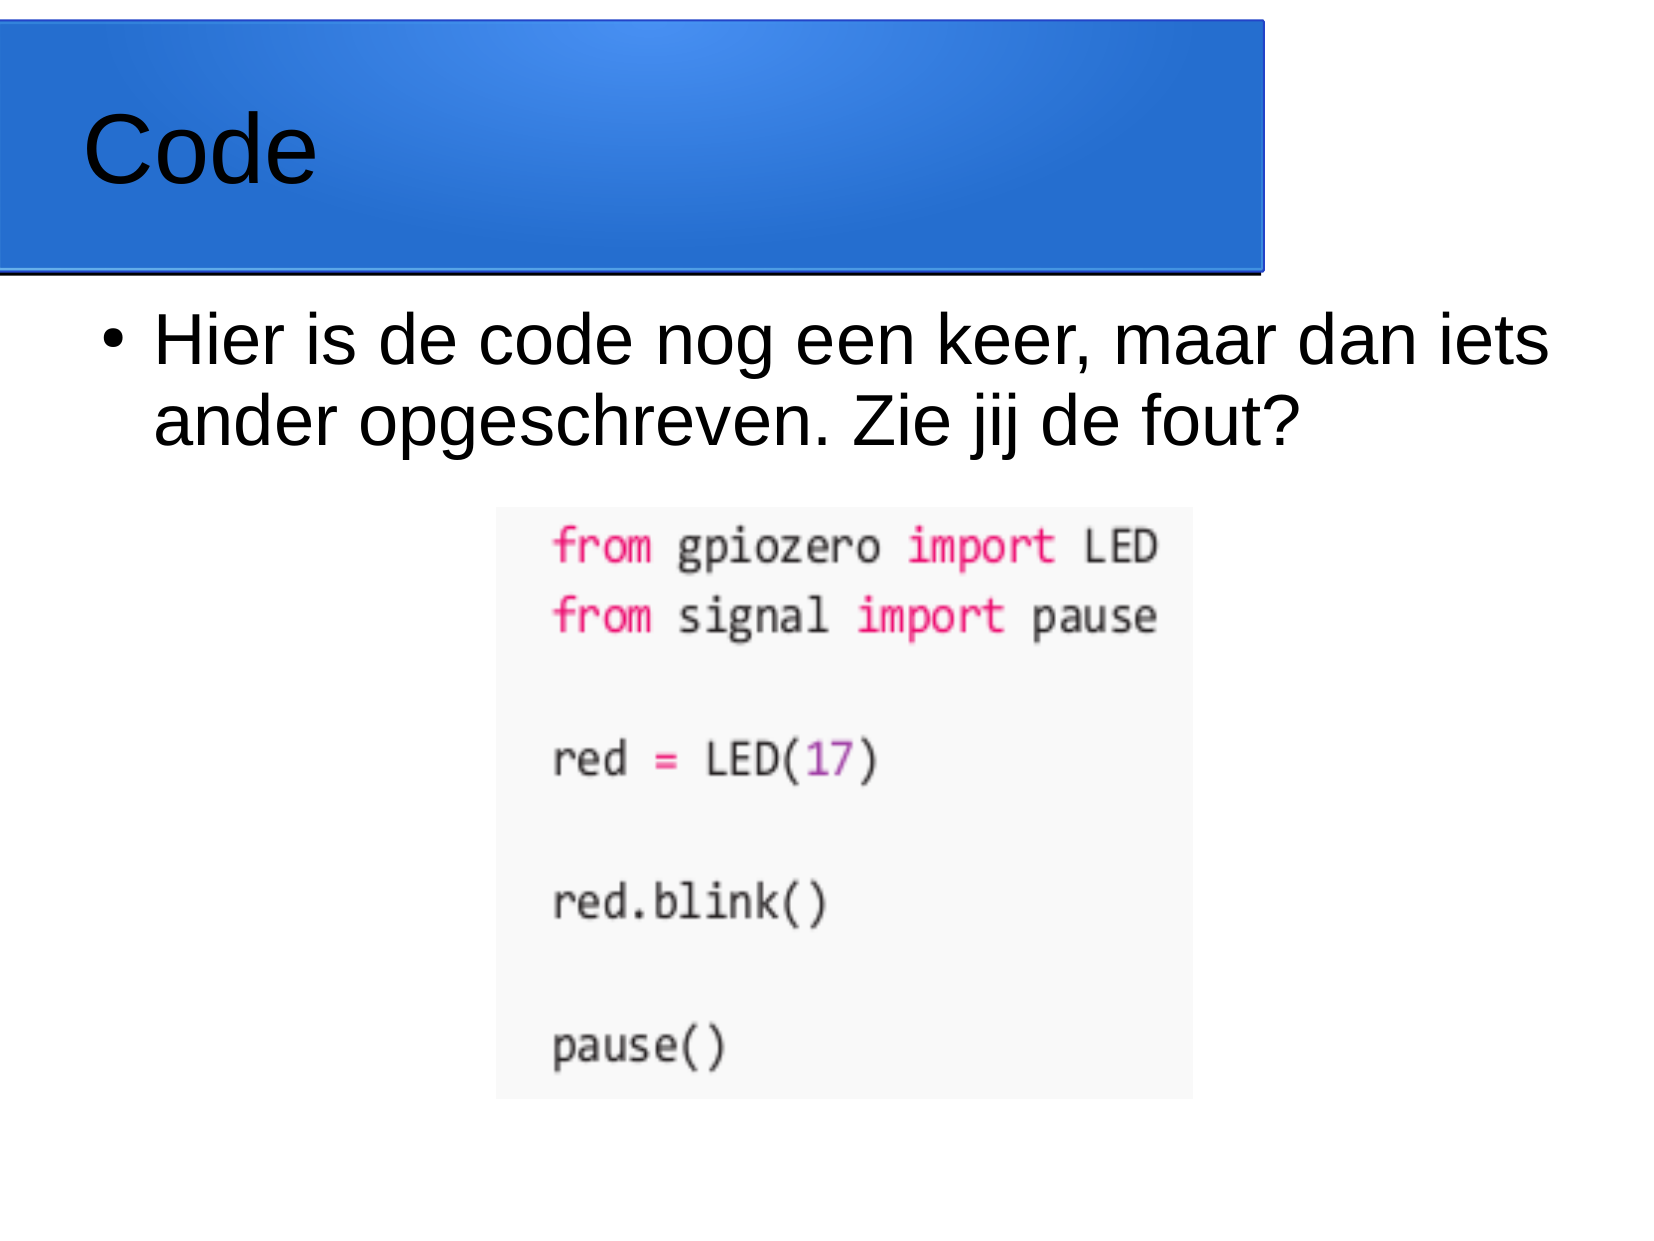

# Code
Hier is de code nog een keer, maar dan iets ander opgeschreven. Zie jij de fout?